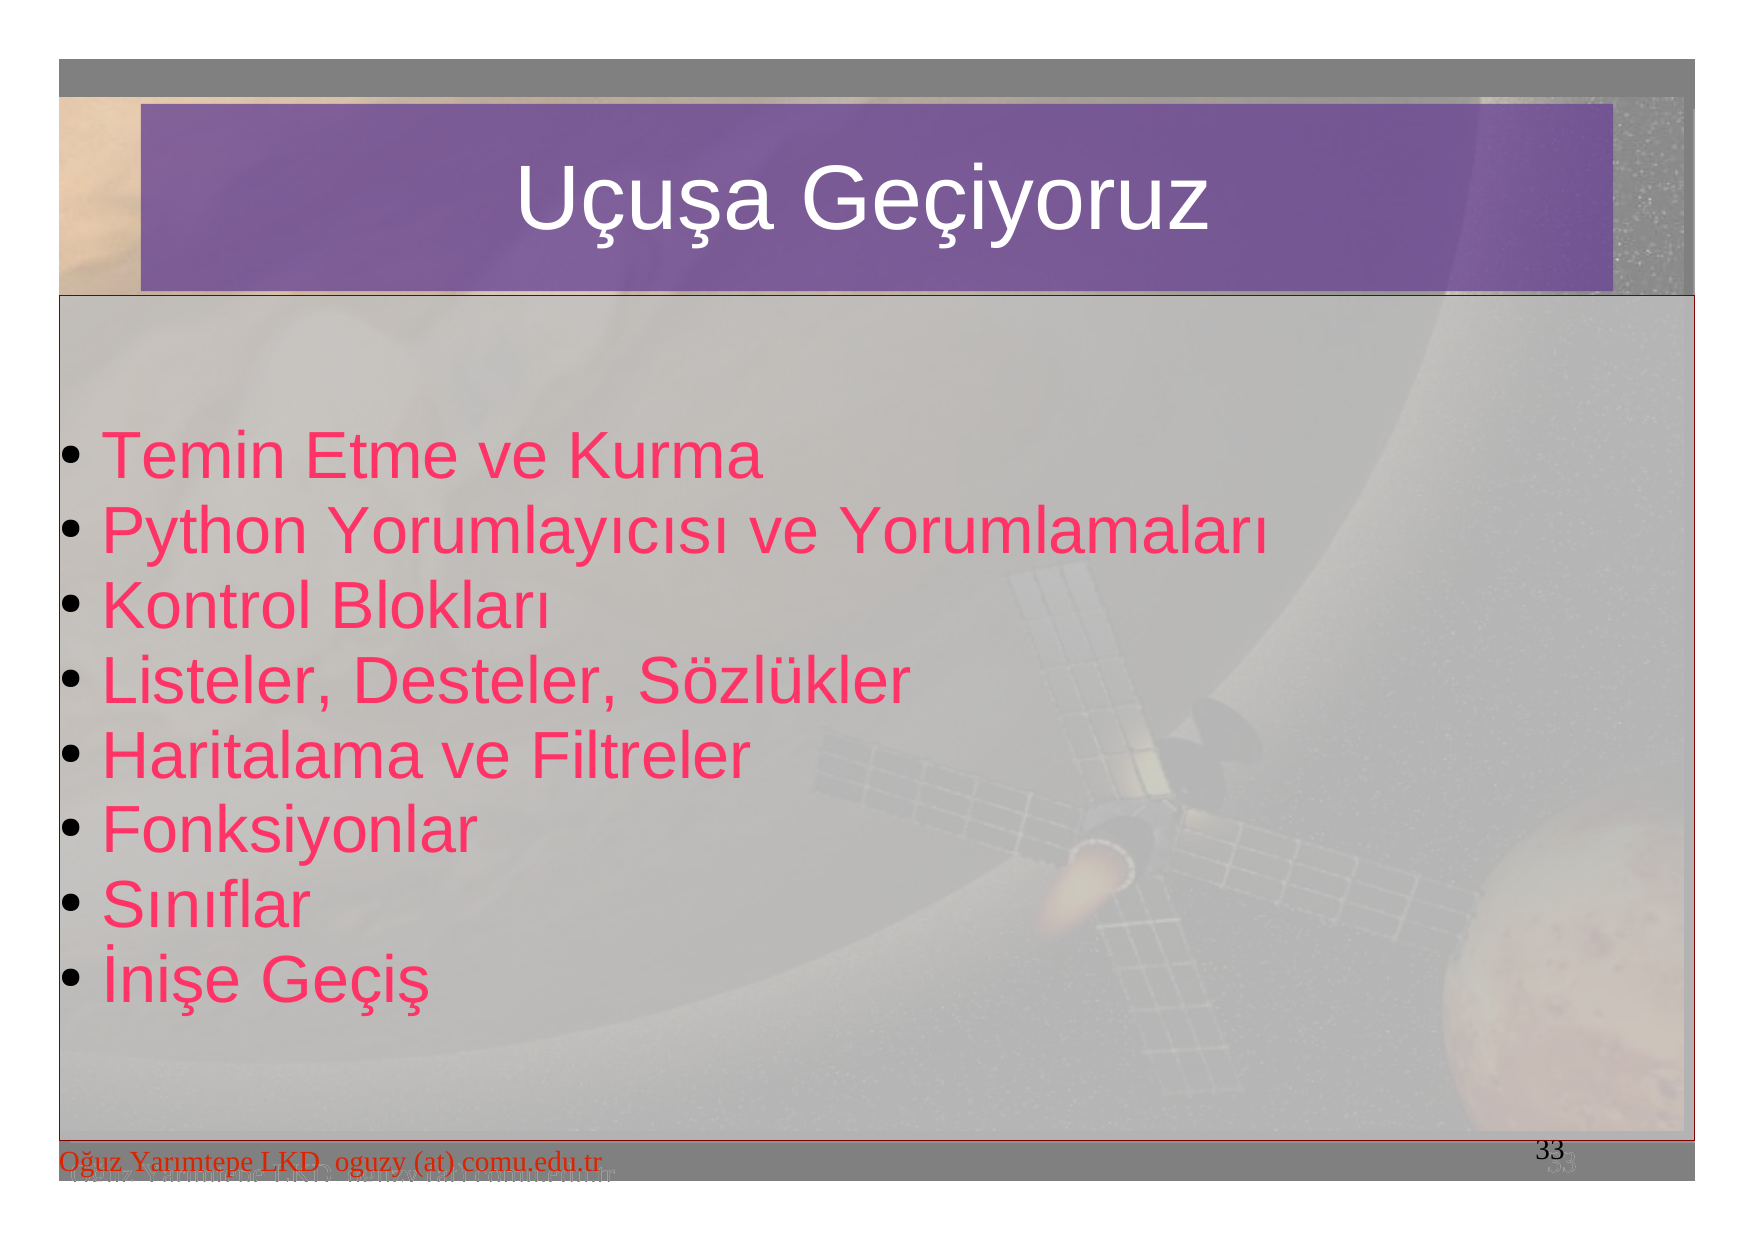

# Uçuşa Geçiyoruz
 Temin Etme ve Kurma
 Python Yorumlayıcısı ve Yorumlamaları
 Kontrol Blokları
 Listeler, Desteler, Sözlükler
 Haritalama ve Filtreler
 Fonksiyonlar
 Sınıflar
 İnişe Geçiş